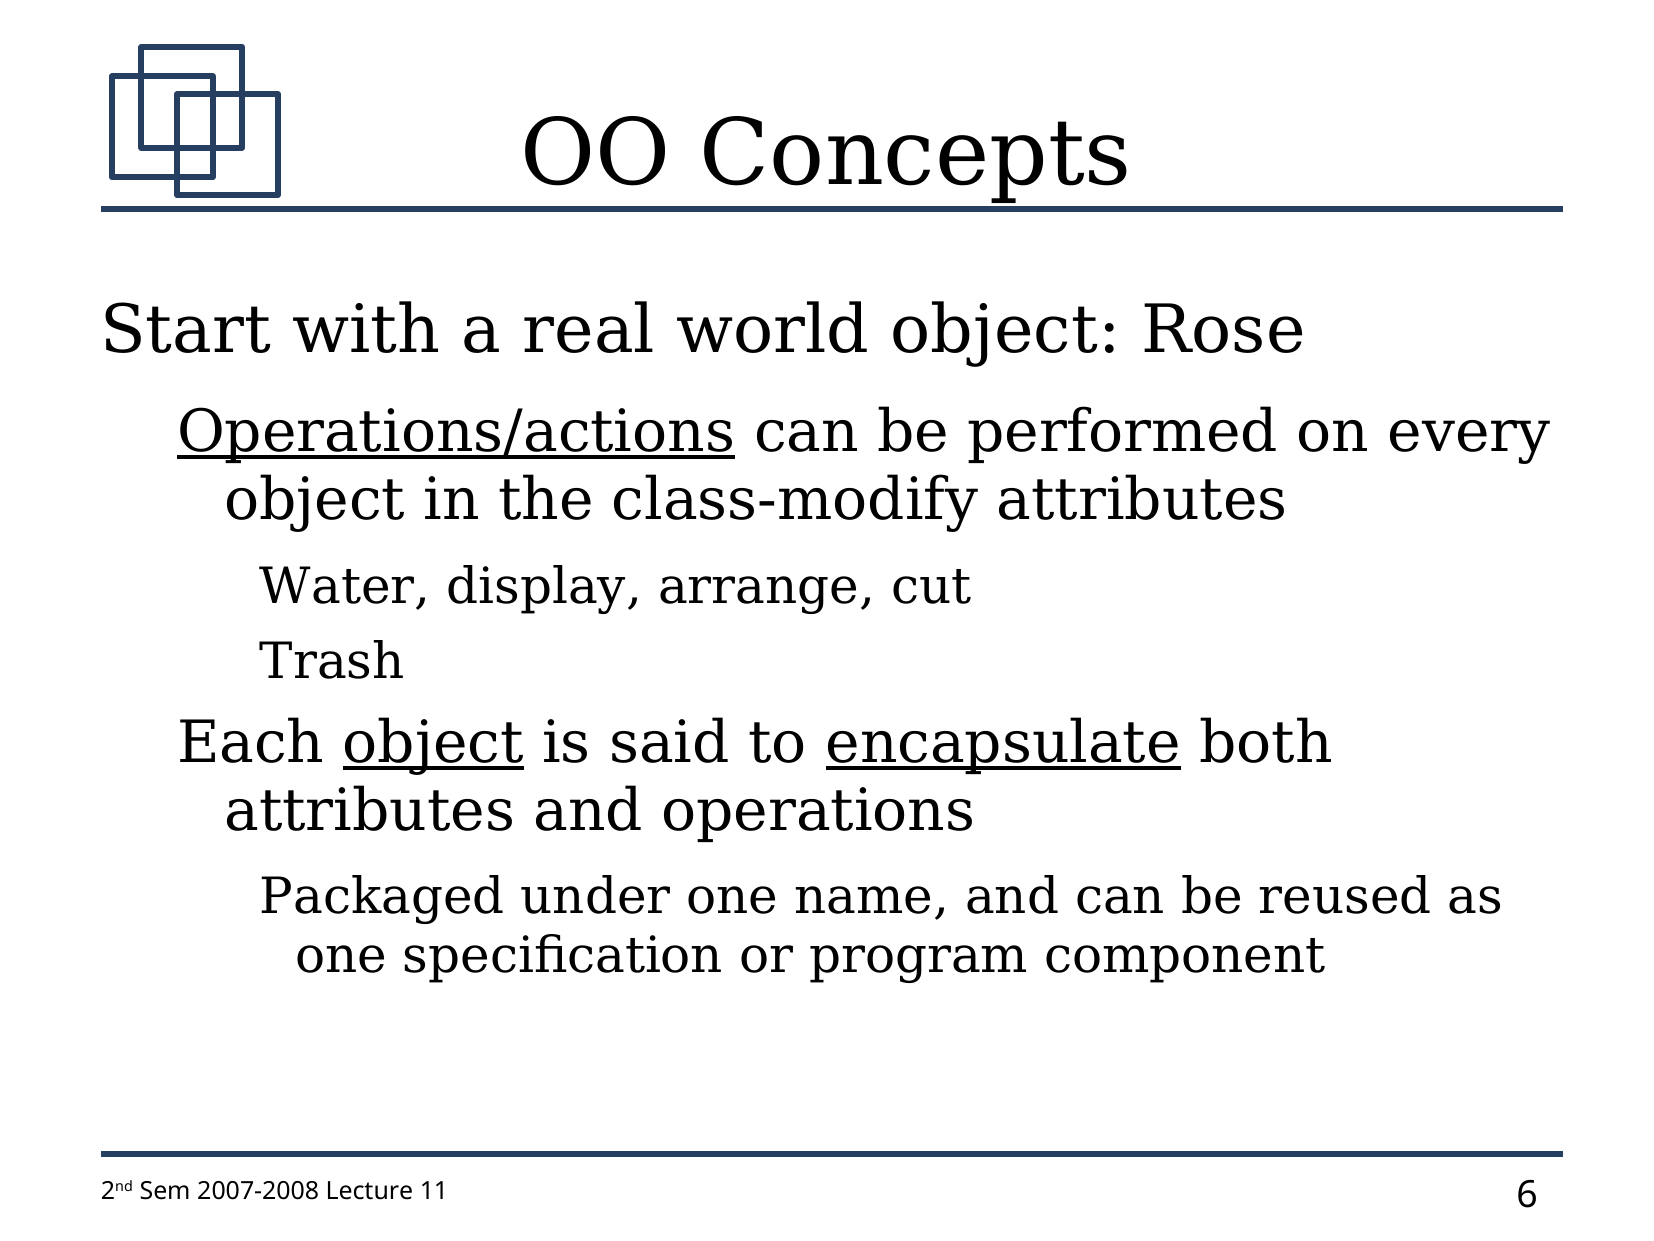

# OO Concepts
Start with a real world object: Rose
Operations/actions can be performed on every object in the class-modify attributes
Water, display, arrange, cut
Trash
Each object is said to encapsulate both attributes and operations
Packaged under one name, and can be reused as one specification or program component